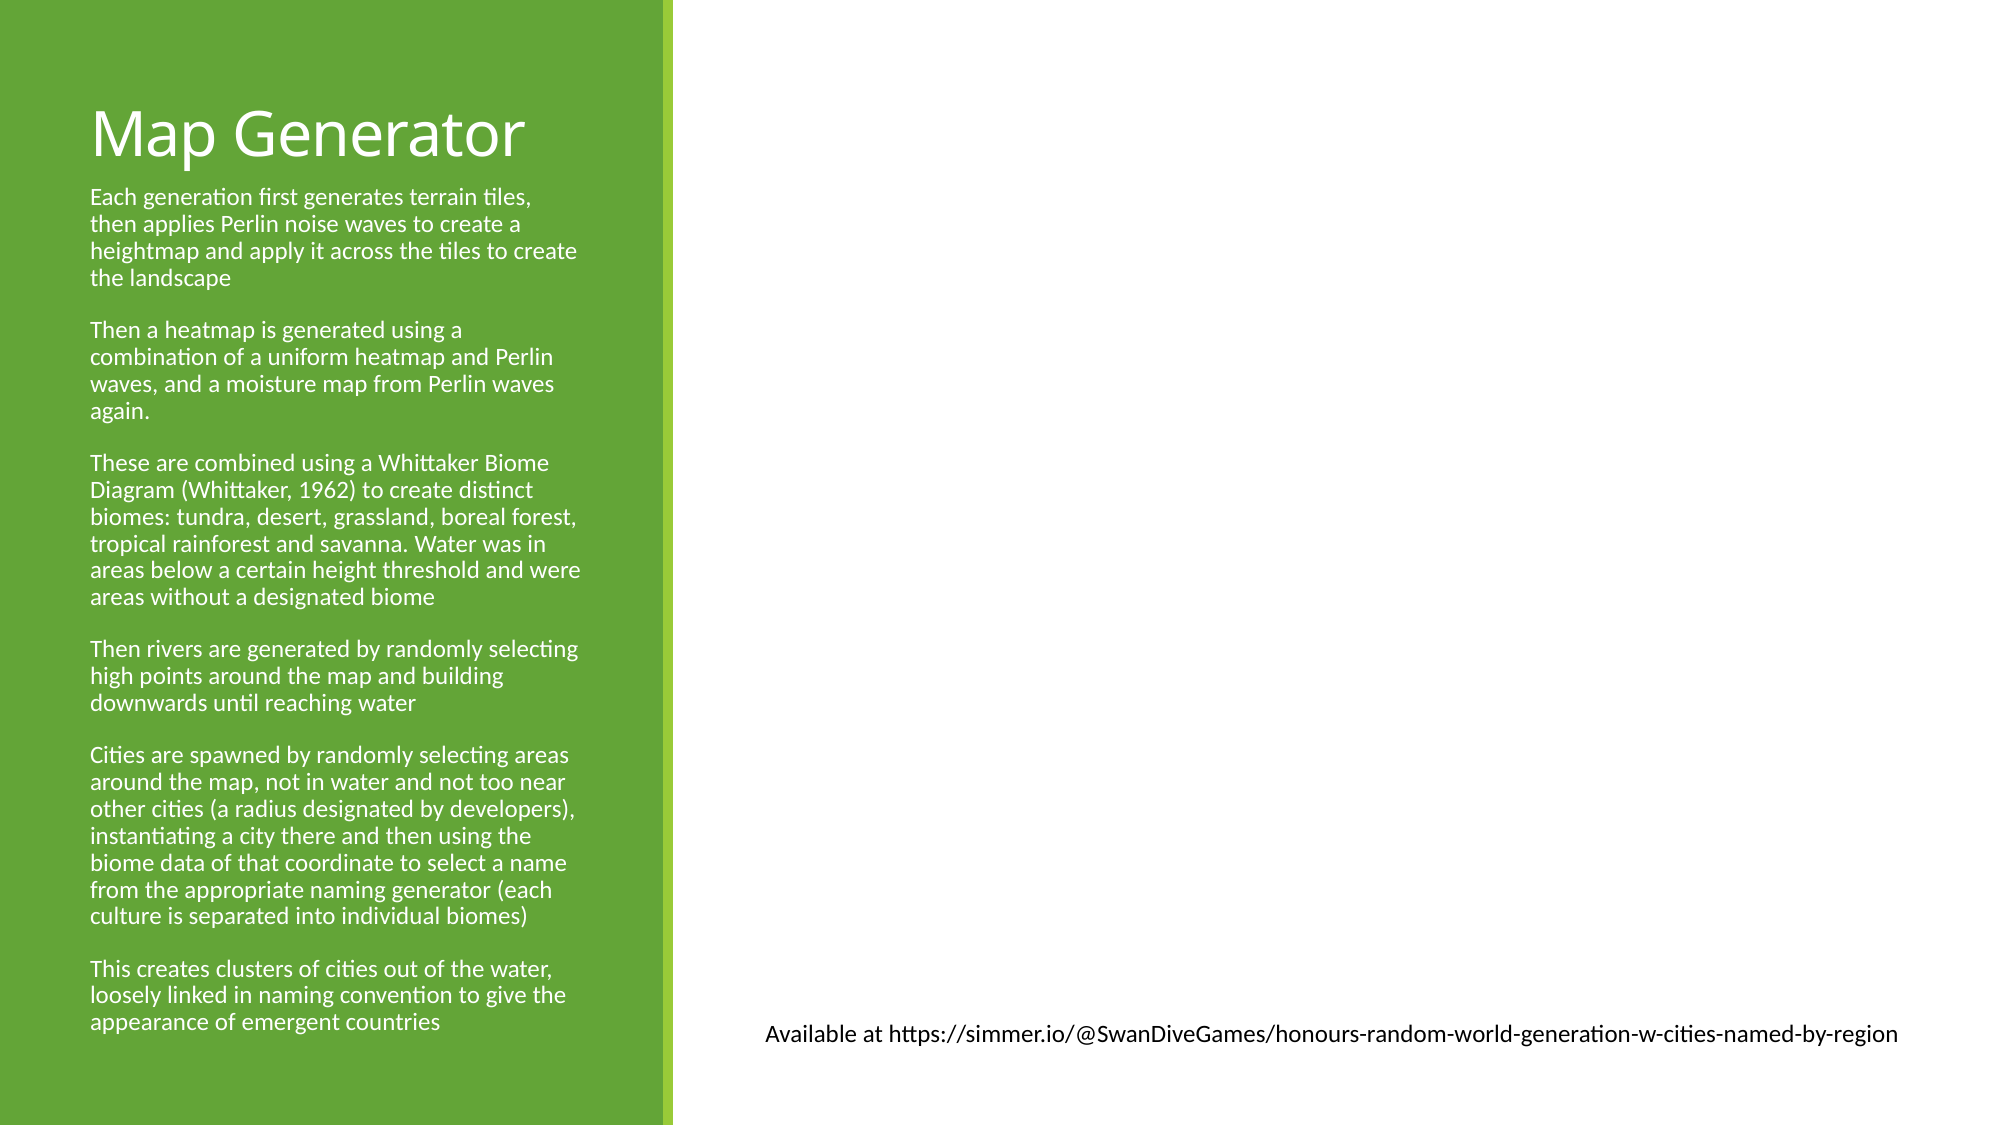

# Map Generator
Each generation first generates terrain tiles, then applies Perlin noise waves to create a heightmap and apply it across the tiles to create the landscape
Then a heatmap is generated using a combination of a uniform heatmap and Perlin waves, and a moisture map from Perlin waves again.
These are combined using a Whittaker Biome Diagram (Whittaker, 1962) to create distinct biomes: tundra, desert, grassland, boreal forest, tropical rainforest and savanna. Water was in areas below a certain height threshold and were areas without a designated biome
Then rivers are generated by randomly selecting high points around the map and building downwards until reaching water
Cities are spawned by randomly selecting areas around the map, not in water and not too near other cities (a radius designated by developers), instantiating a city there and then using the biome data of that coordinate to select a name from the appropriate naming generator (each culture is separated into individual biomes)
This creates clusters of cities out of the water, loosely linked in naming convention to give the appearance of emergent countries
Available at https://simmer.io/@SwanDiveGames/honours-random-world-generation-w-cities-named-by-region